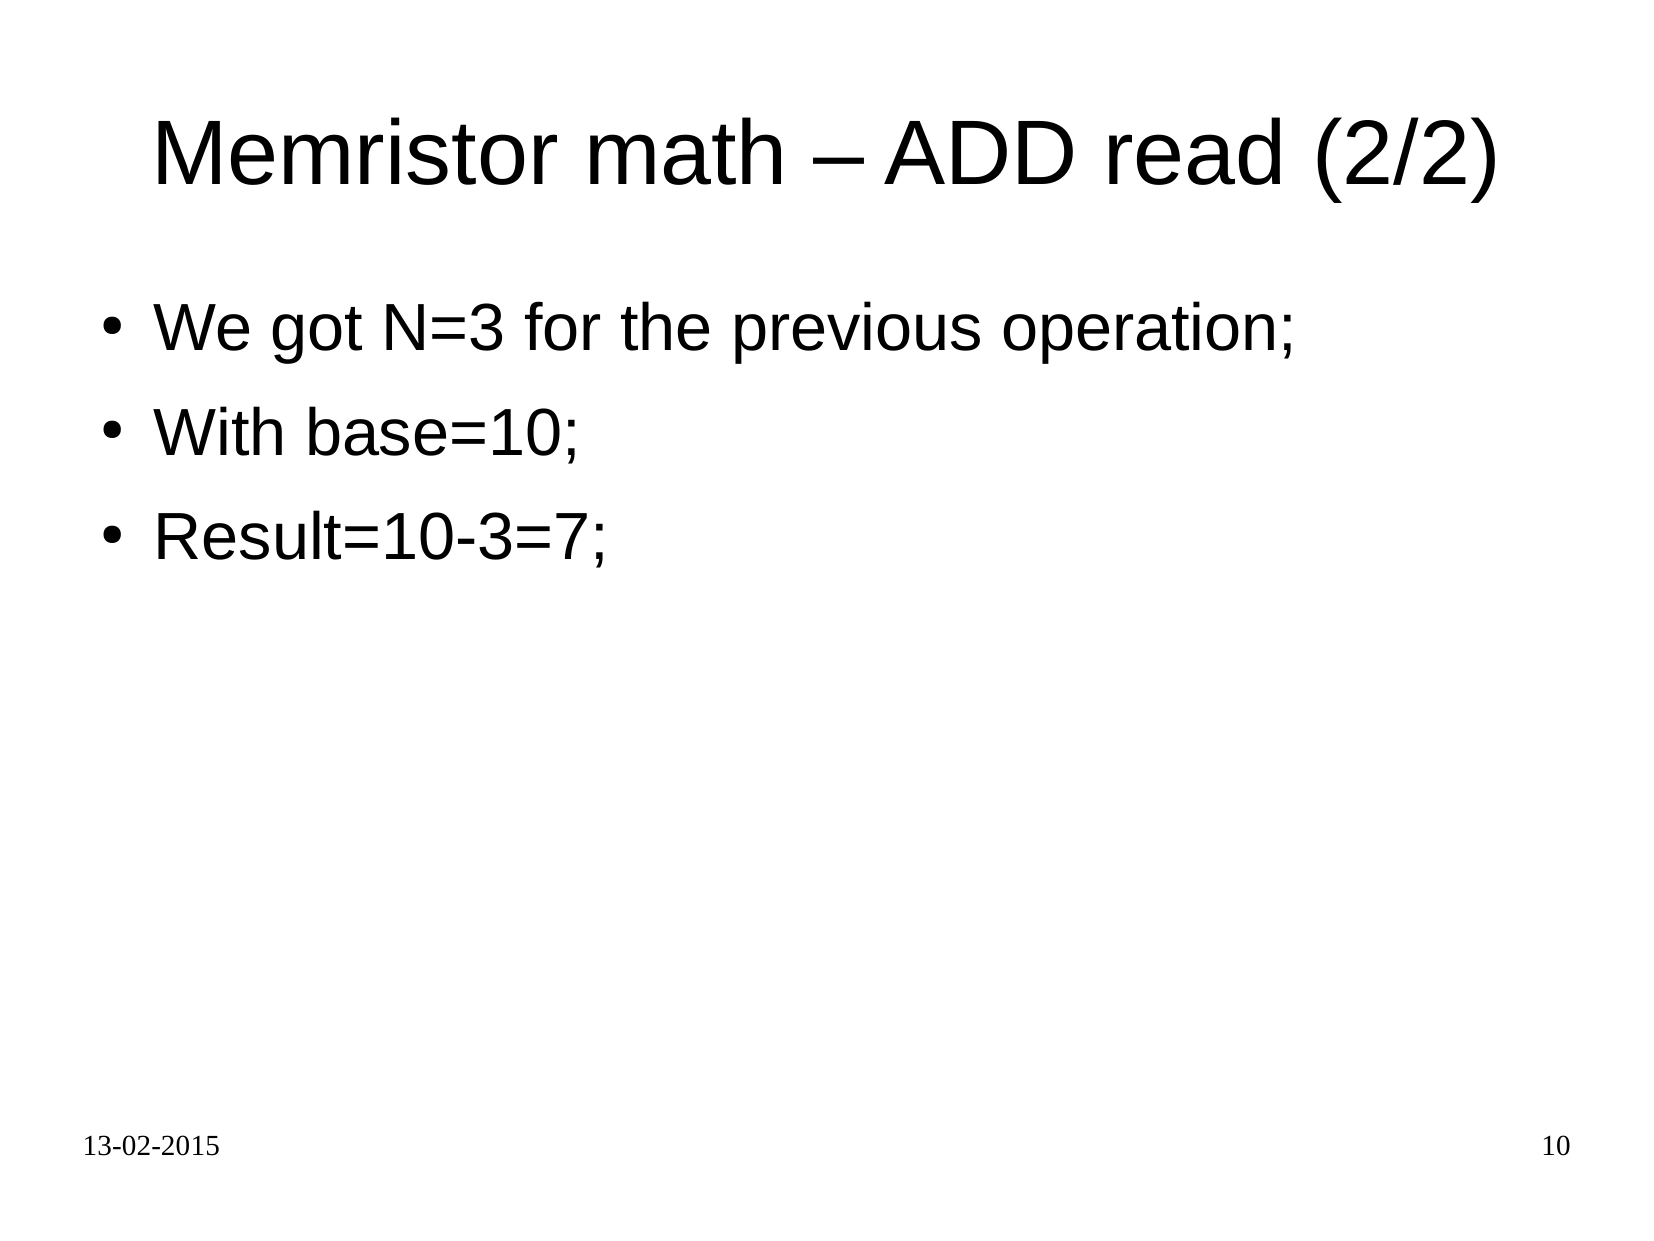

# Memristor math – ADD read (2/2)
We got N=3 for the previous operation;
With base=10;
Result=10-3=7;
13-02-2015
10